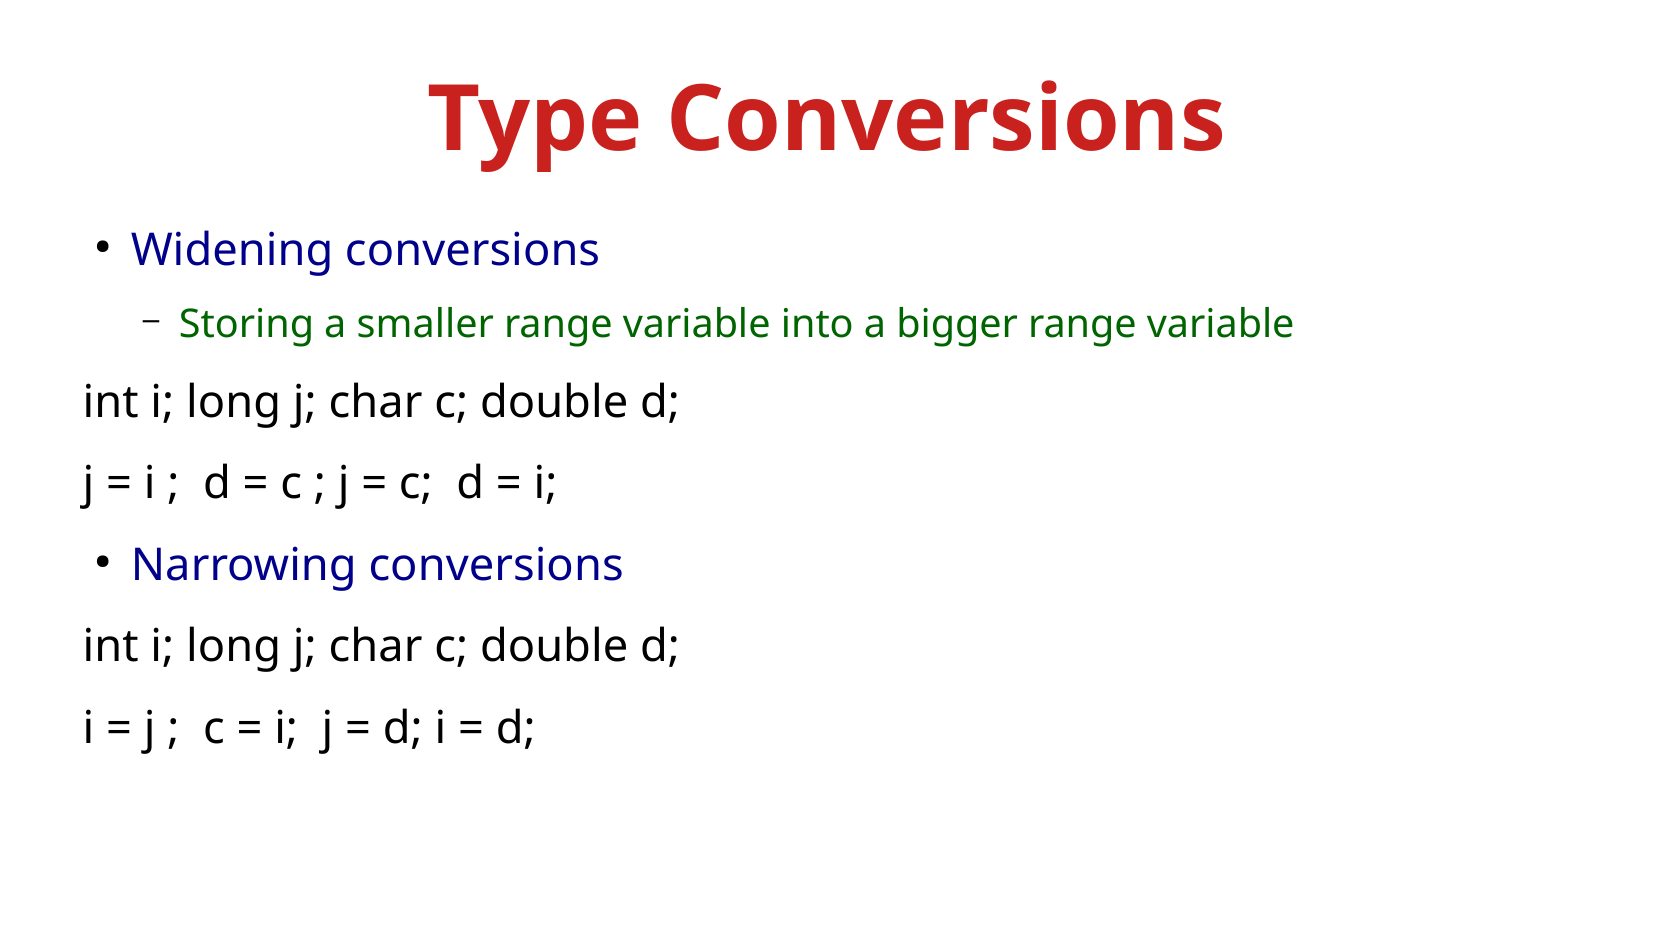

# Type Conversions
Widening conversions
Storing a smaller range variable into a bigger range variable
int i; long j; char c; double d;
j = i ; d = c ; j = c; d = i;
Narrowing conversions
int i; long j; char c; double d;
i = j ; c = i; j = d; i = d;